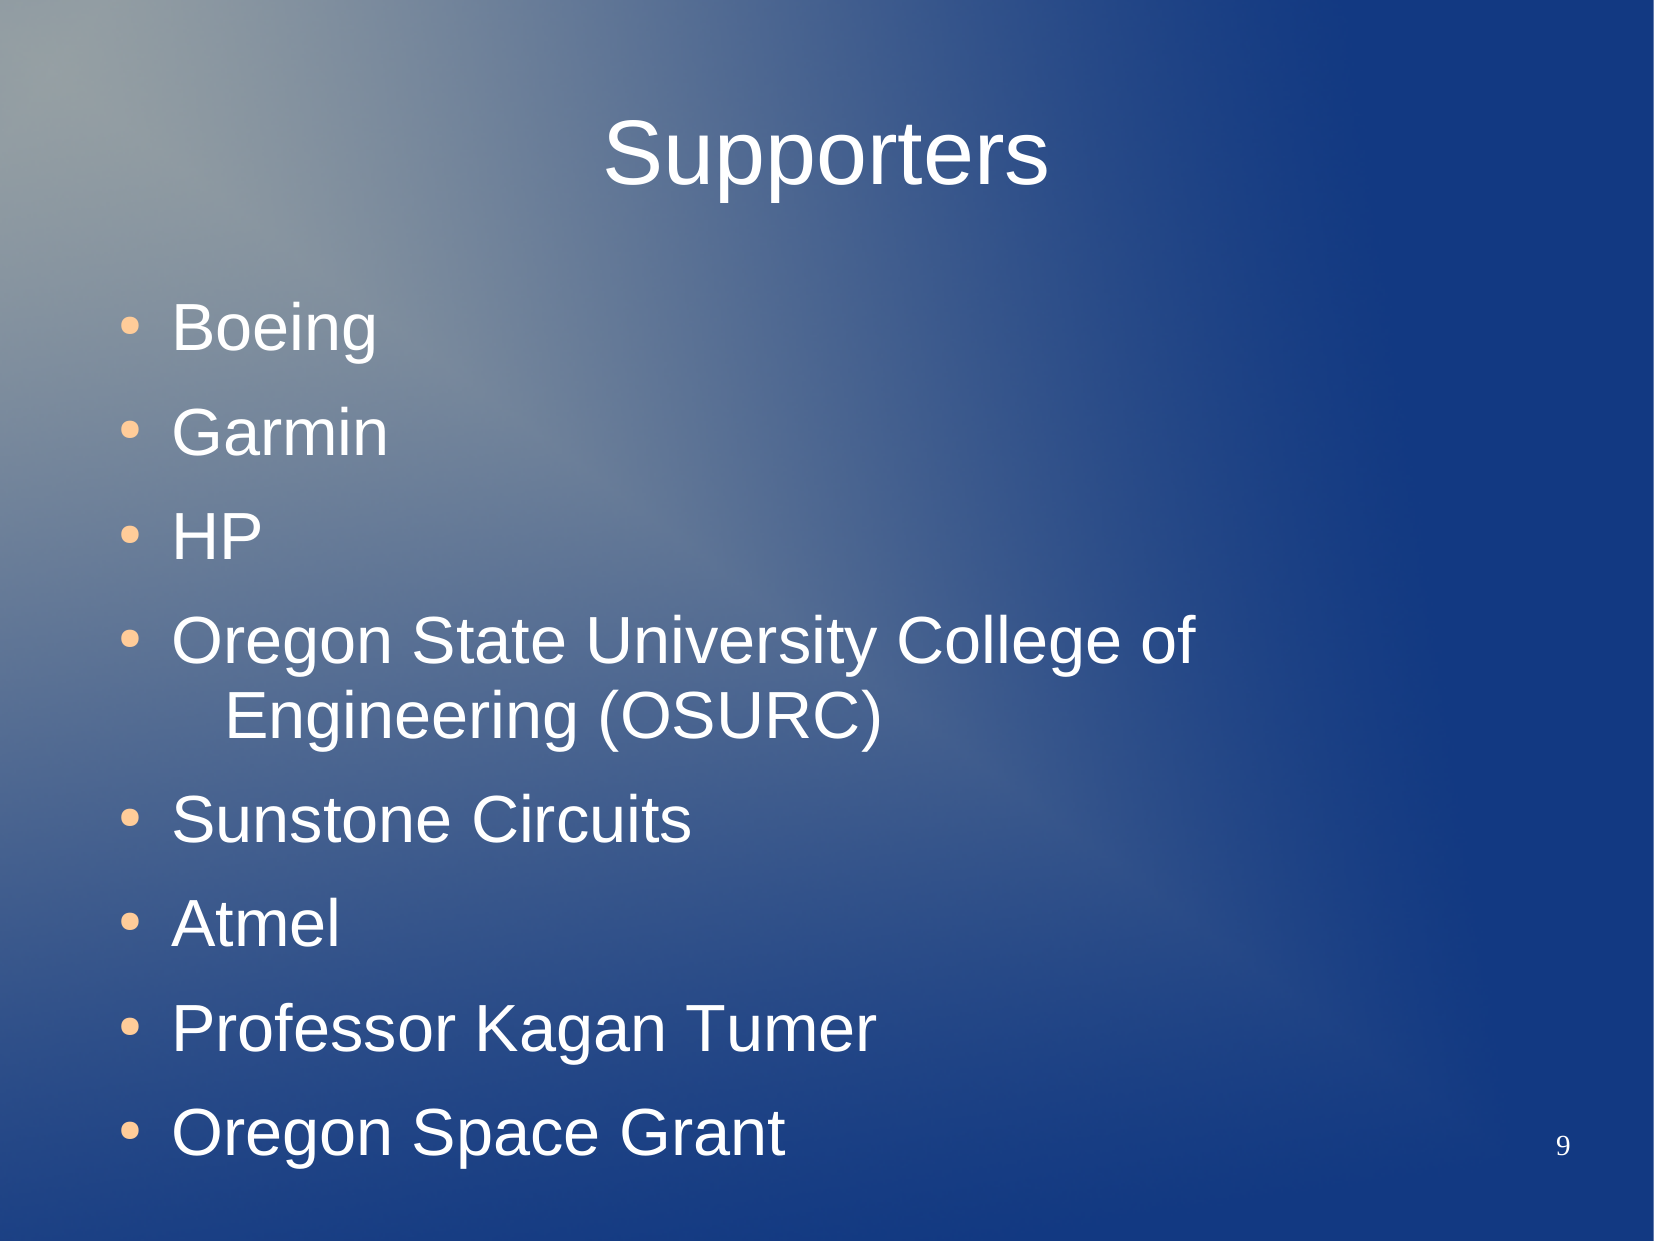

# Supporters
Boeing
Garmin
HP
Oregon State University College of Engineering (OSURC)
Sunstone Circuits
Atmel
Professor Kagan Tumer
Oregon Space Grant
9